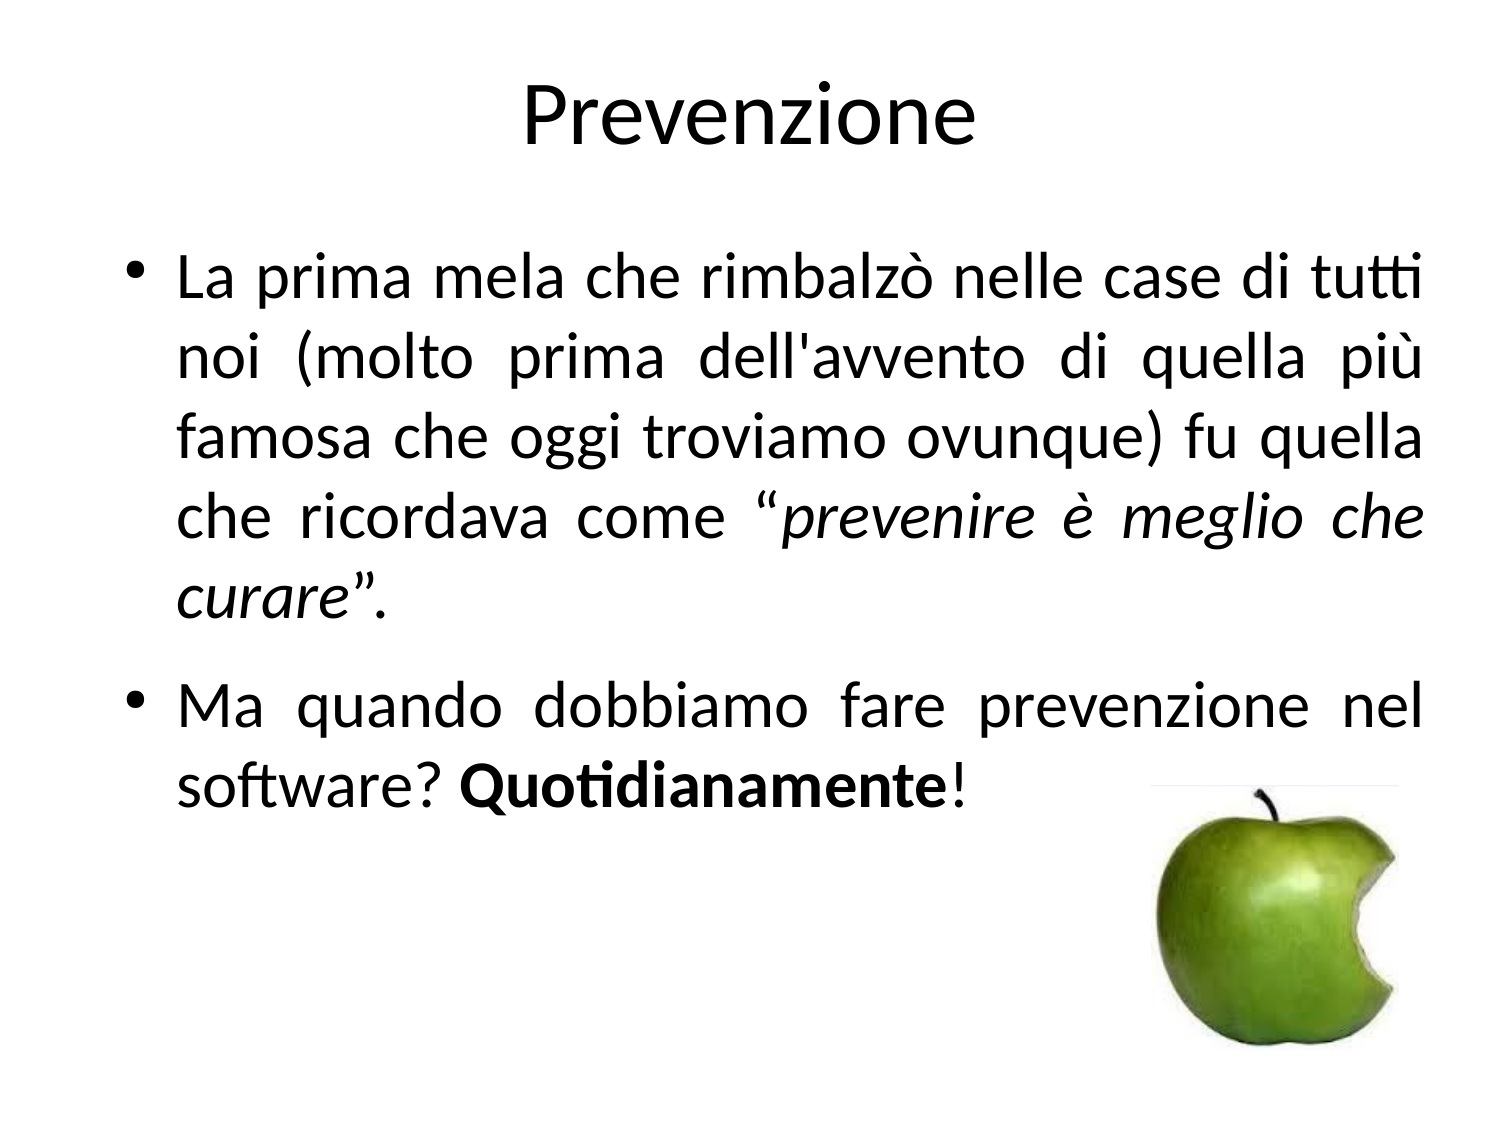

# Prevenzione
La prima mela che rimbalzò nelle case di tutti noi (molto prima dell'avvento di quella più famosa che oggi troviamo ovunque) fu quella che ricordava come “prevenire è meglio che curare”.
Ma quando dobbiamo fare prevenzione nel software? Quotidianamente!